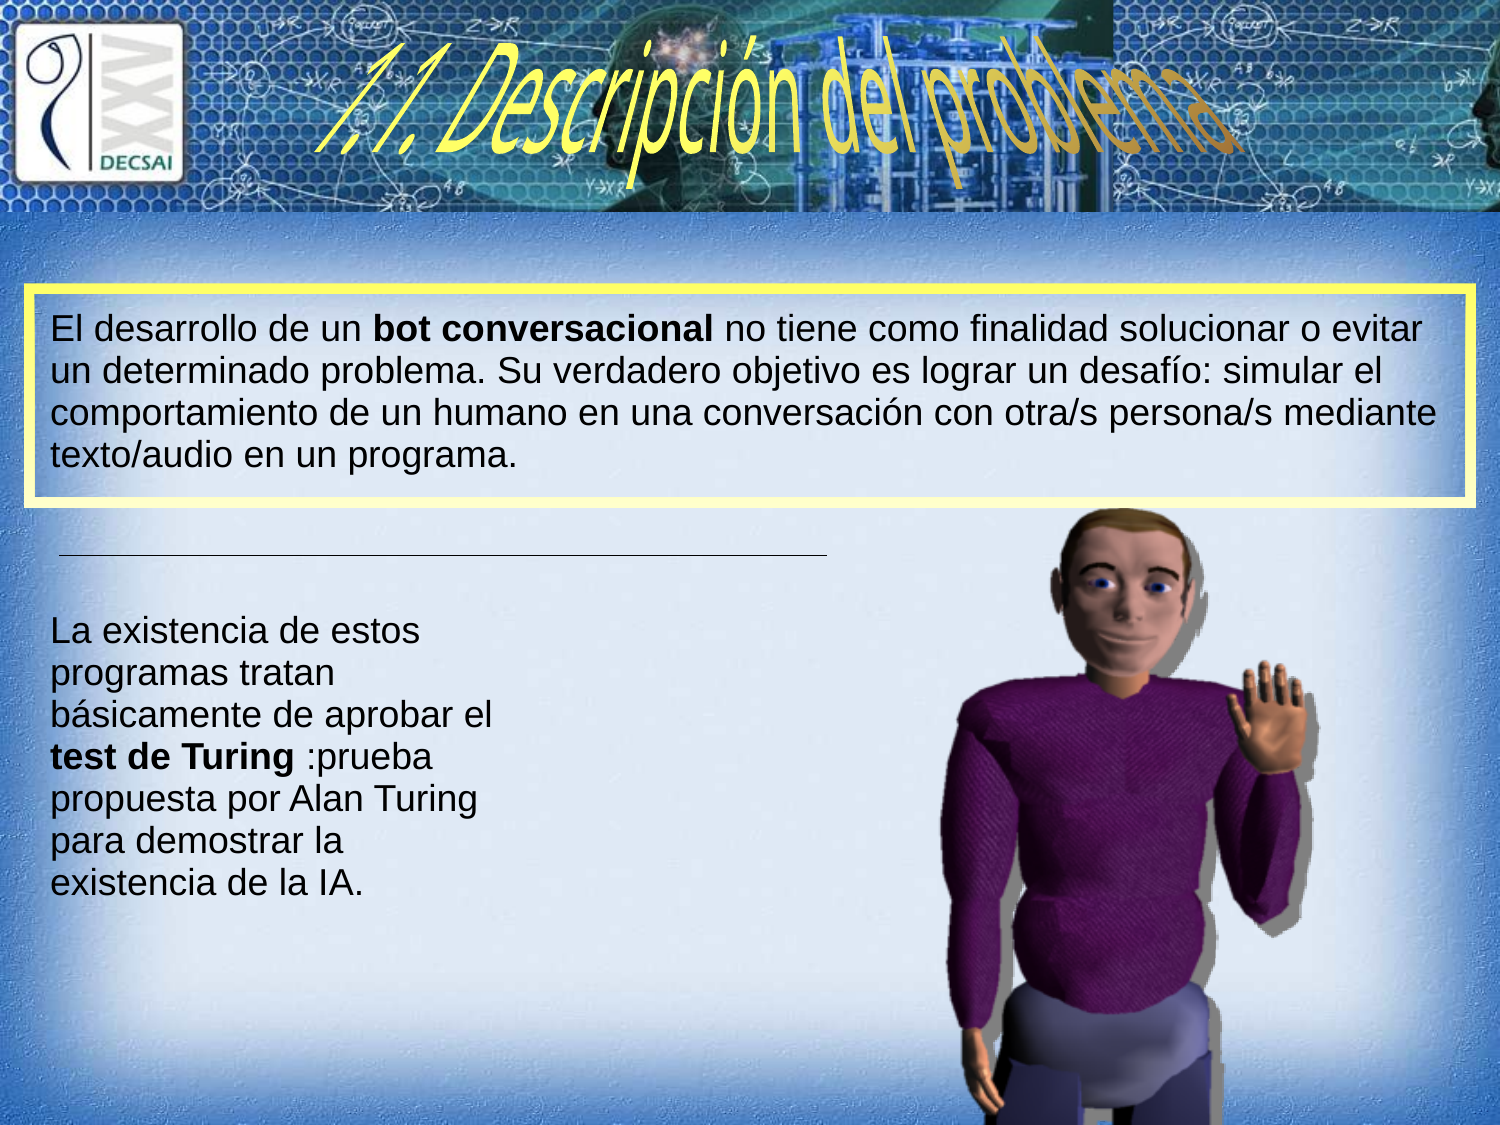

1.1. Descripción del problema
El desarrollo de un bot conversacional no tiene como finalidad solucionar o evitar un determinado problema. Su verdadero objetivo es lograr un desafío: simular el comportamiento de un humano en una conversación con otra/s persona/s mediante texto/audio en un programa.
La existencia de estos programas tratan básicamente de aprobar el test de Turing :prueba propuesta por Alan Turing para demostrar la existencia de la IA.